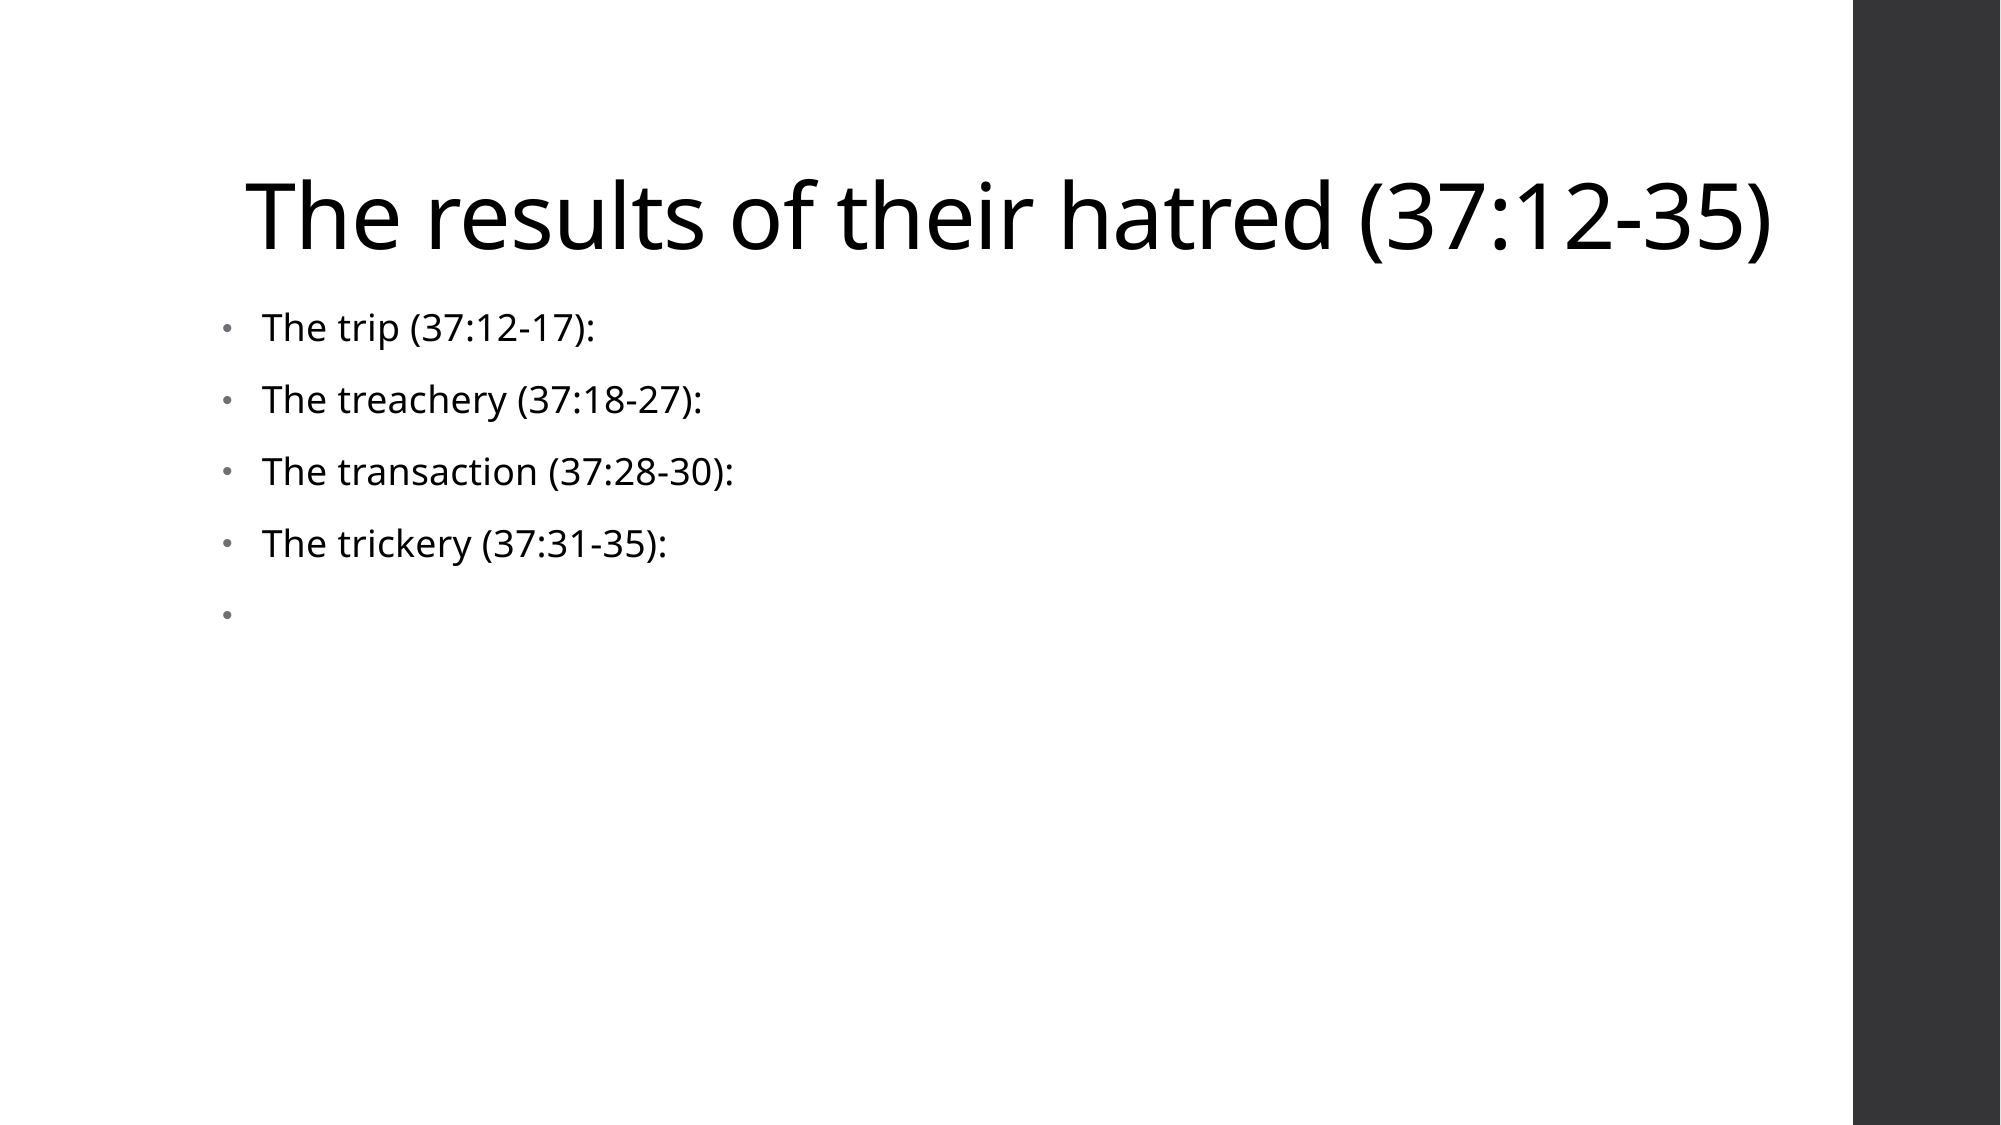

# The results of their hatred (37:12-35)
 The trip (37:12-17):
 The treachery (37:18-27):
 The transaction (37:28-30):
 The trickery (37:31-35):